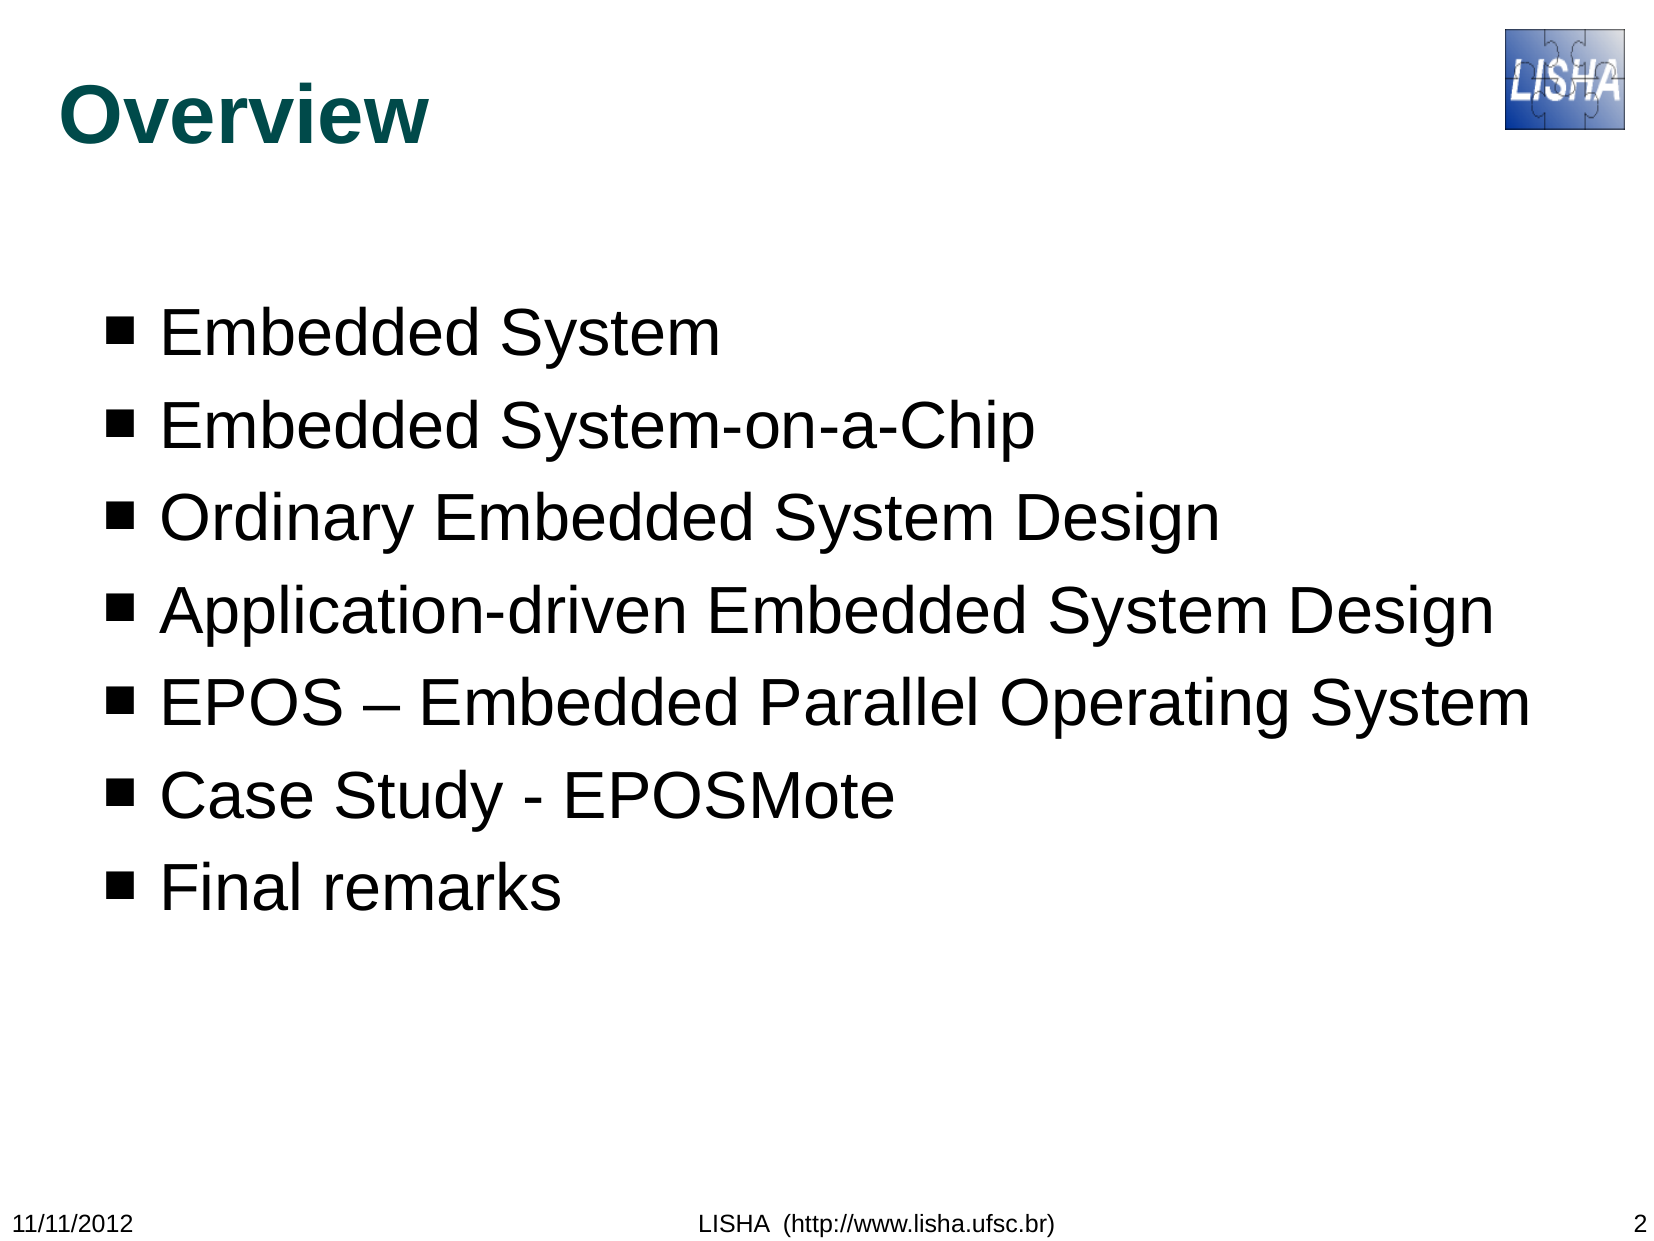

# Overview
Embedded System
Embedded System-on-a-Chip
Ordinary Embedded System Design
Application-driven Embedded System Design
EPOS – Embedded Parallel Operating System
Case Study - EPOSMote
Final remarks